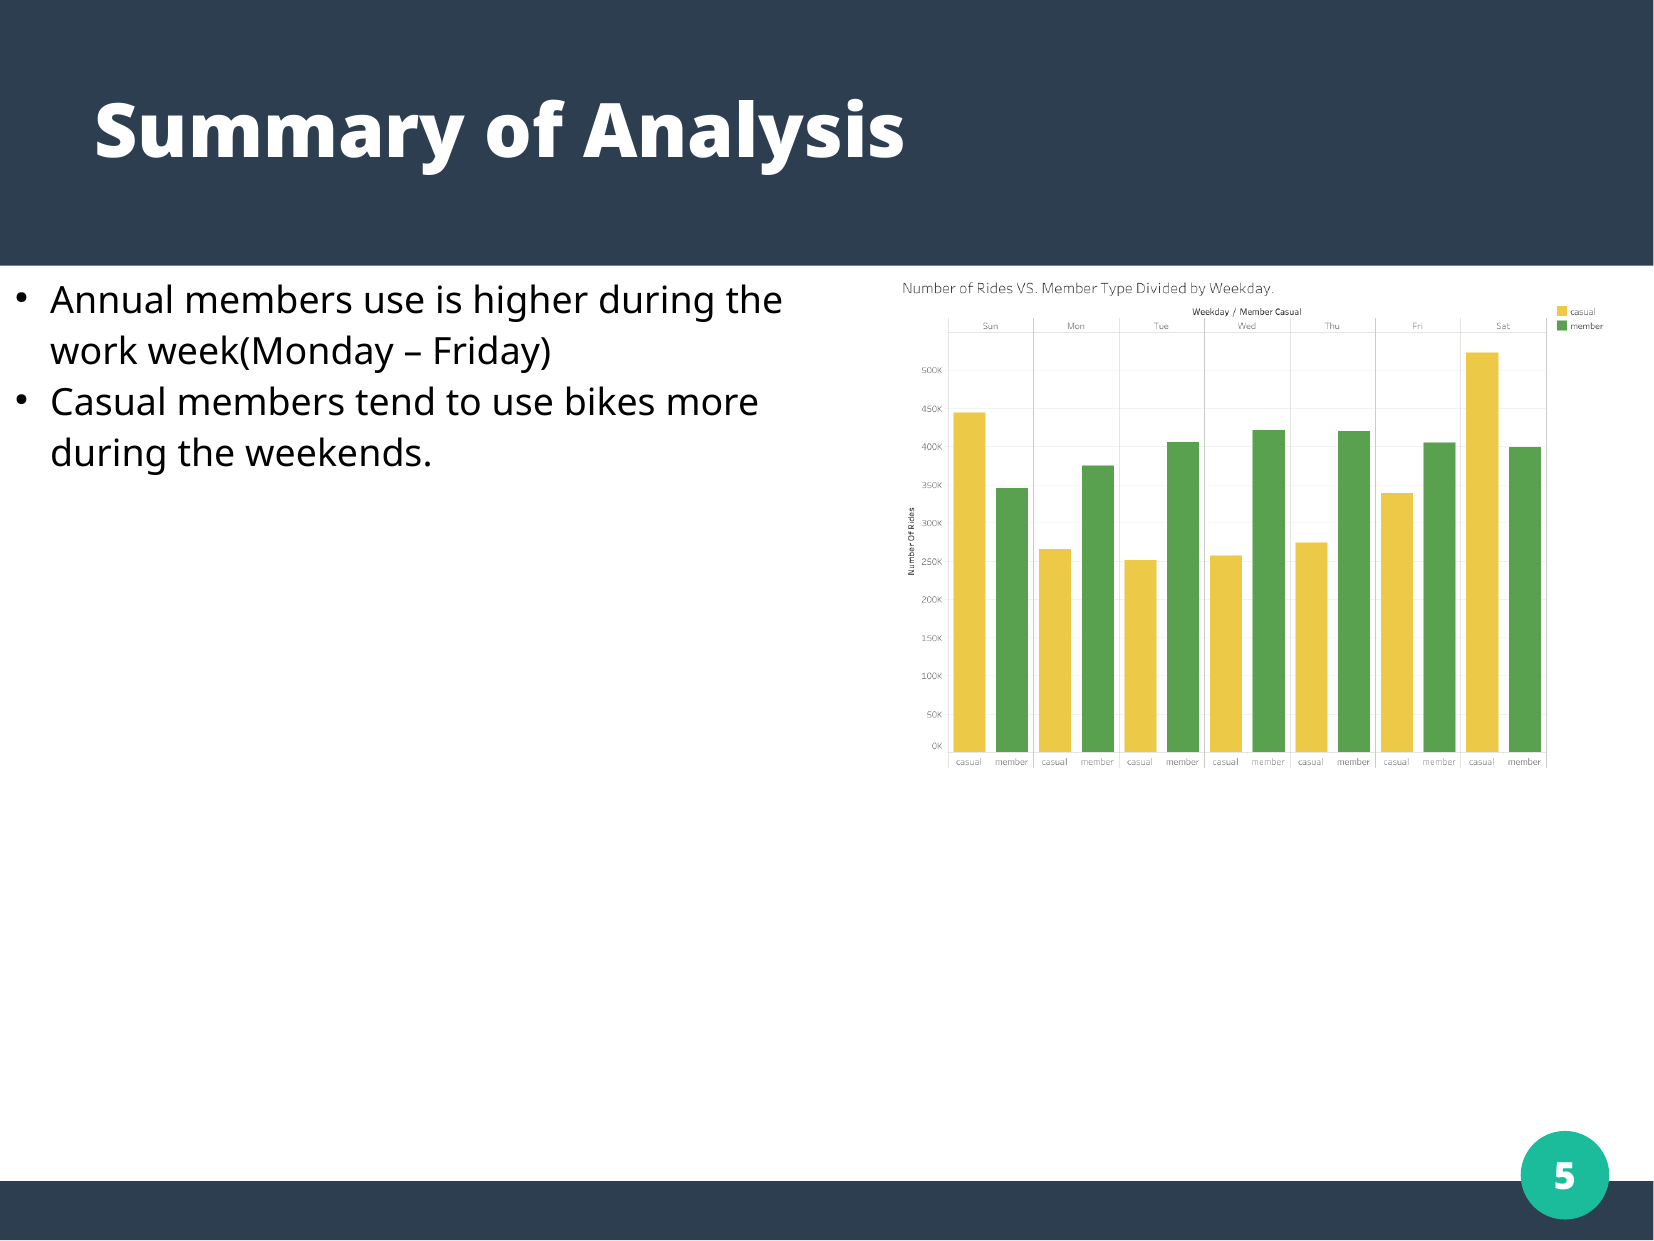

# Summary of Analysis
Annual members use is higher during the work week(Monday – Friday)
Casual members tend to use bikes more during the weekends.
5